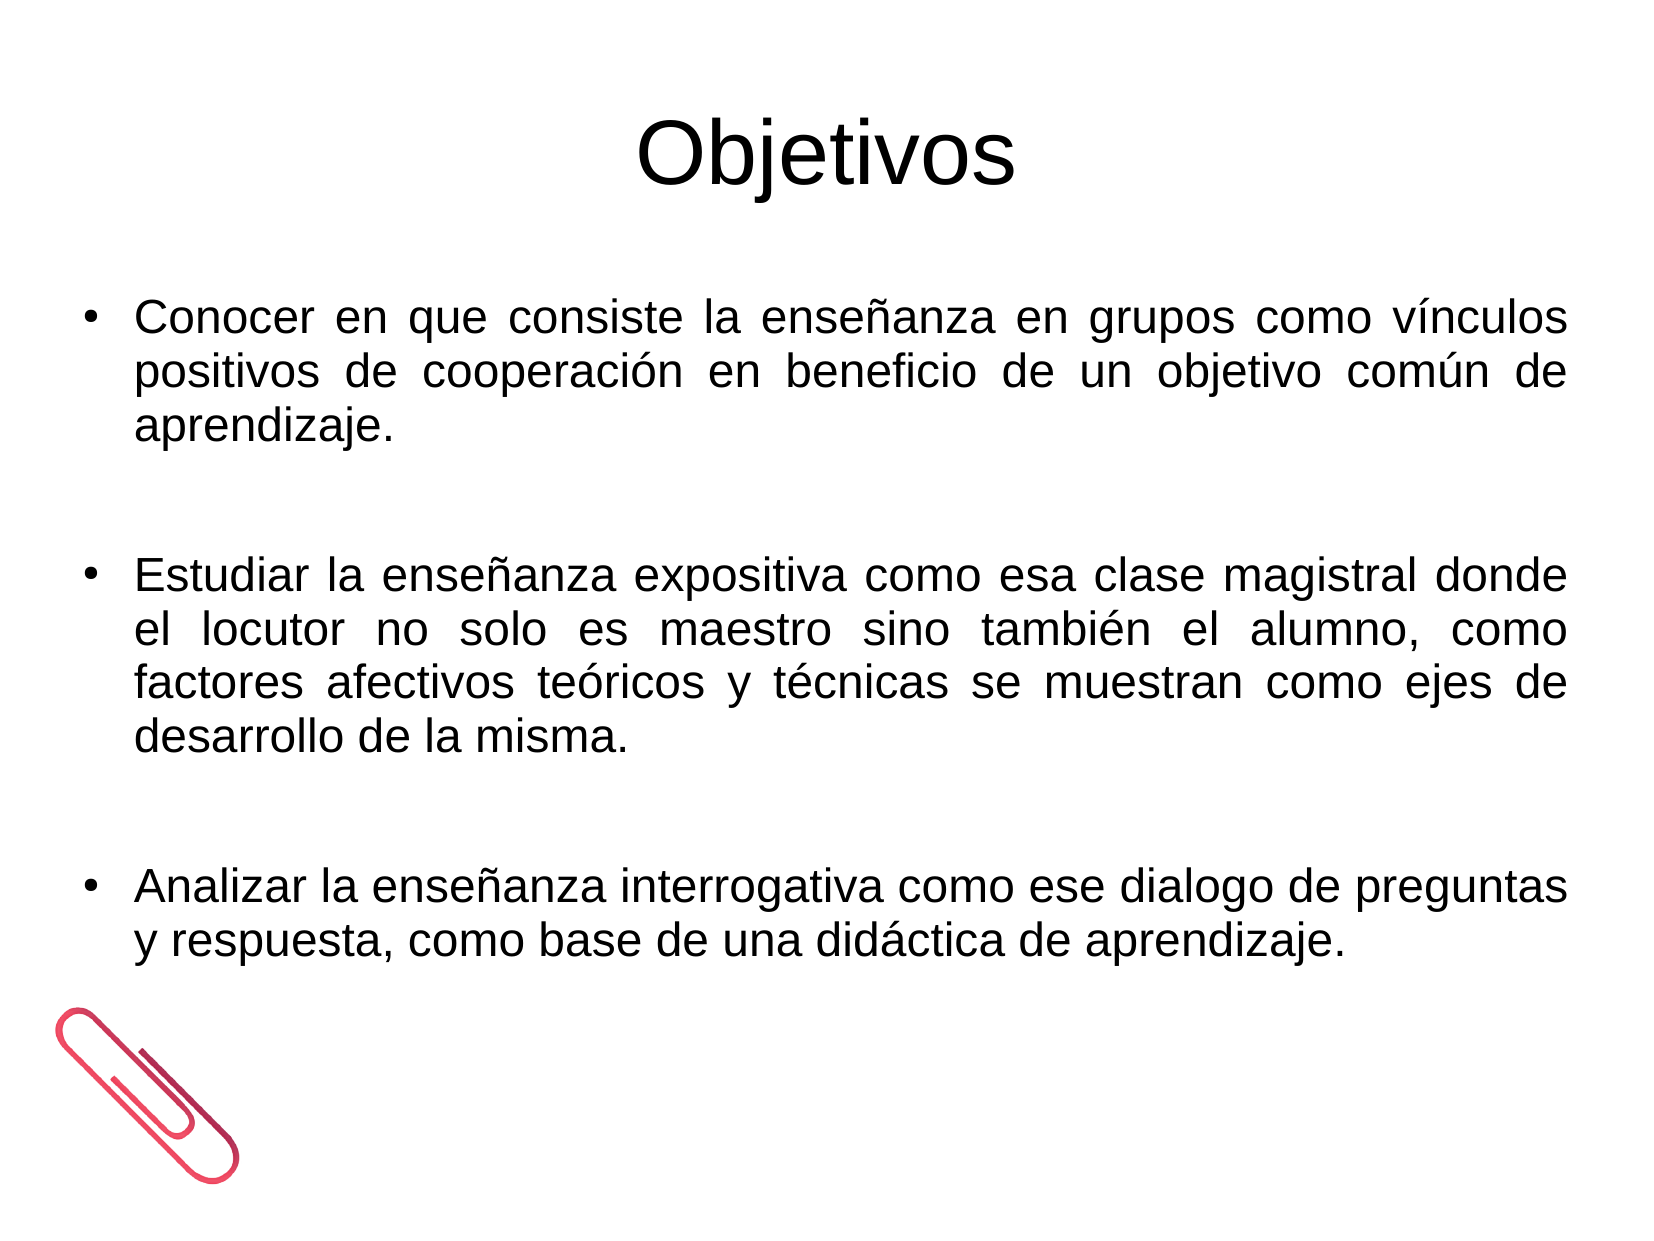

# Objetivos
Conocer en que consiste la enseñanza en grupos como vínculos positivos de cooperación en beneficio de un objetivo común de aprendizaje.
Estudiar la enseñanza expositiva como esa clase magistral donde el locutor no solo es maestro sino también el alumno, como factores afectivos teóricos y técnicas se muestran como ejes de desarrollo de la misma.
Analizar la enseñanza interrogativa como ese dialogo de preguntas y respuesta, como base de una didáctica de aprendizaje.